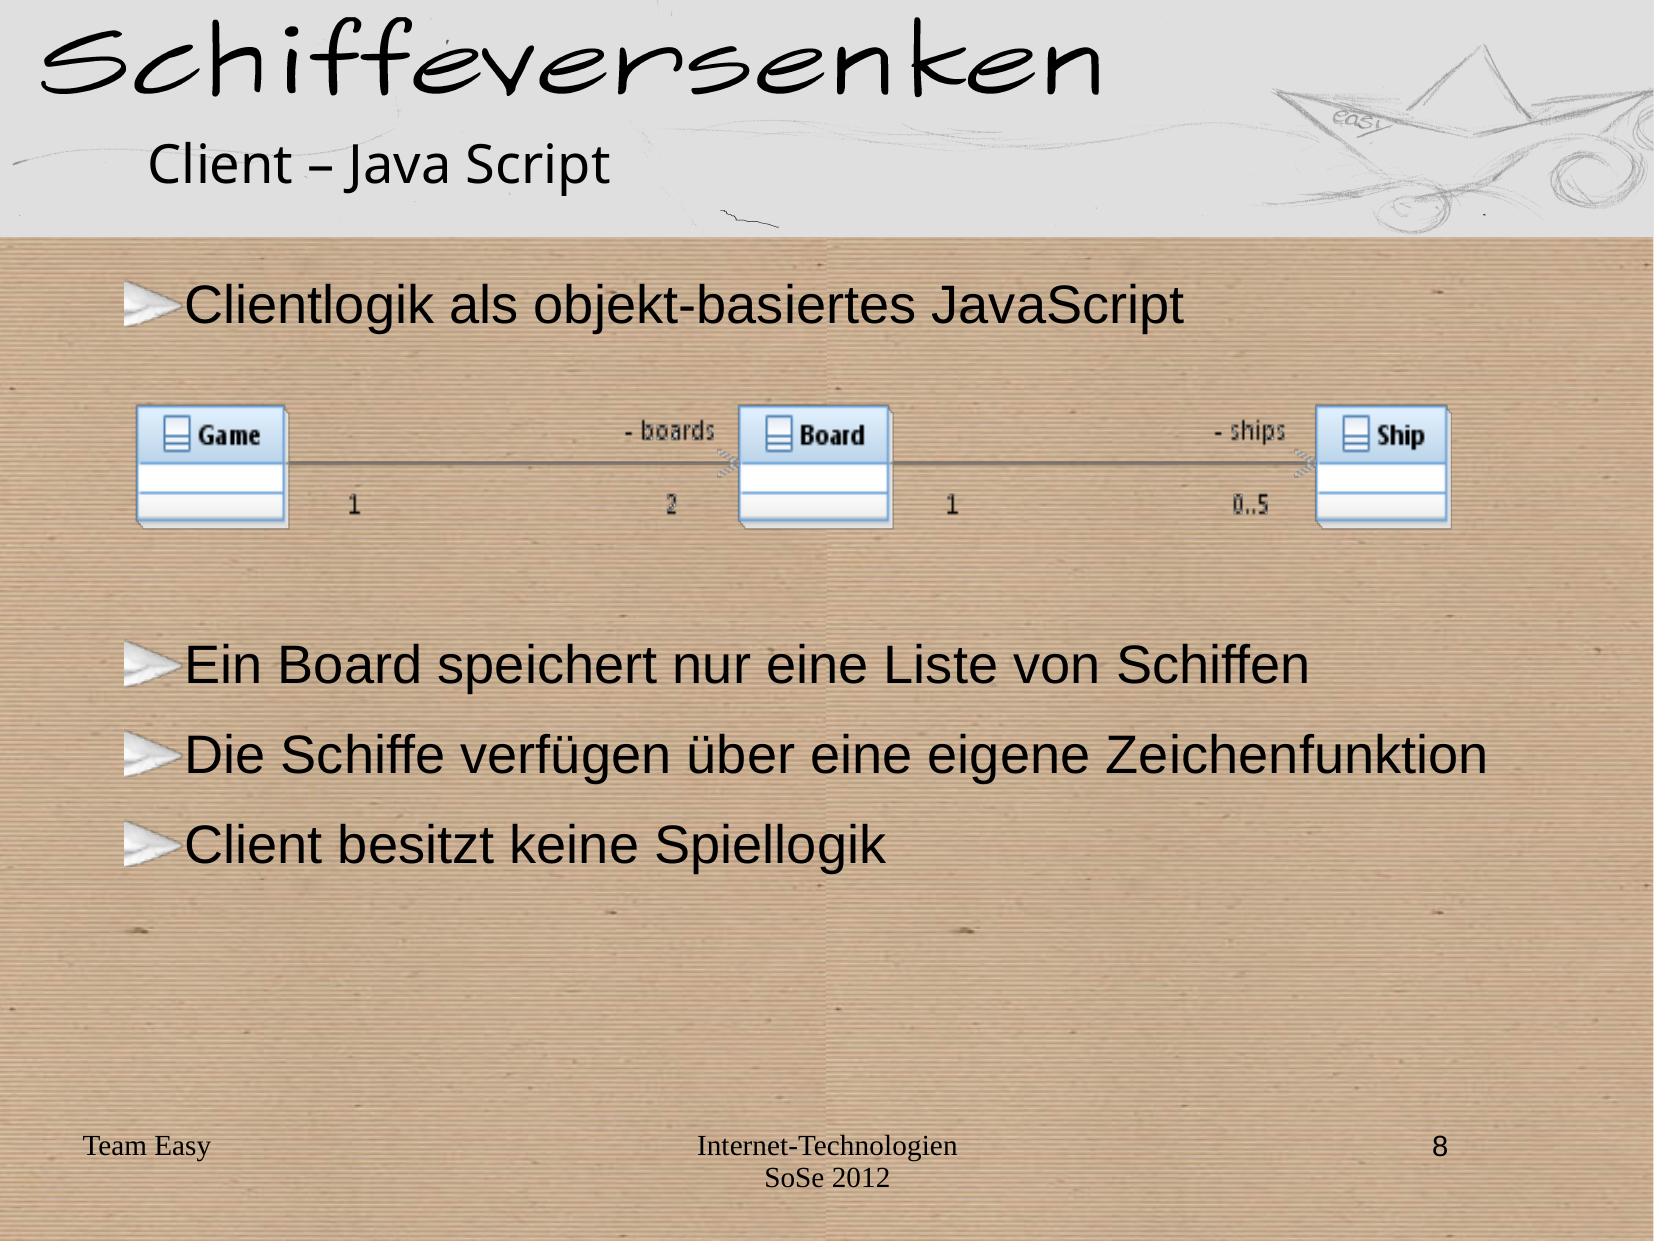

# Client – Java Script
Clientlogik als objekt-basiertes JavaScript
Ein Board speichert nur eine Liste von Schiffen
Die Schiffe verfügen über eine eigene Zeichenfunktion
Client besitzt keine Spiellogik